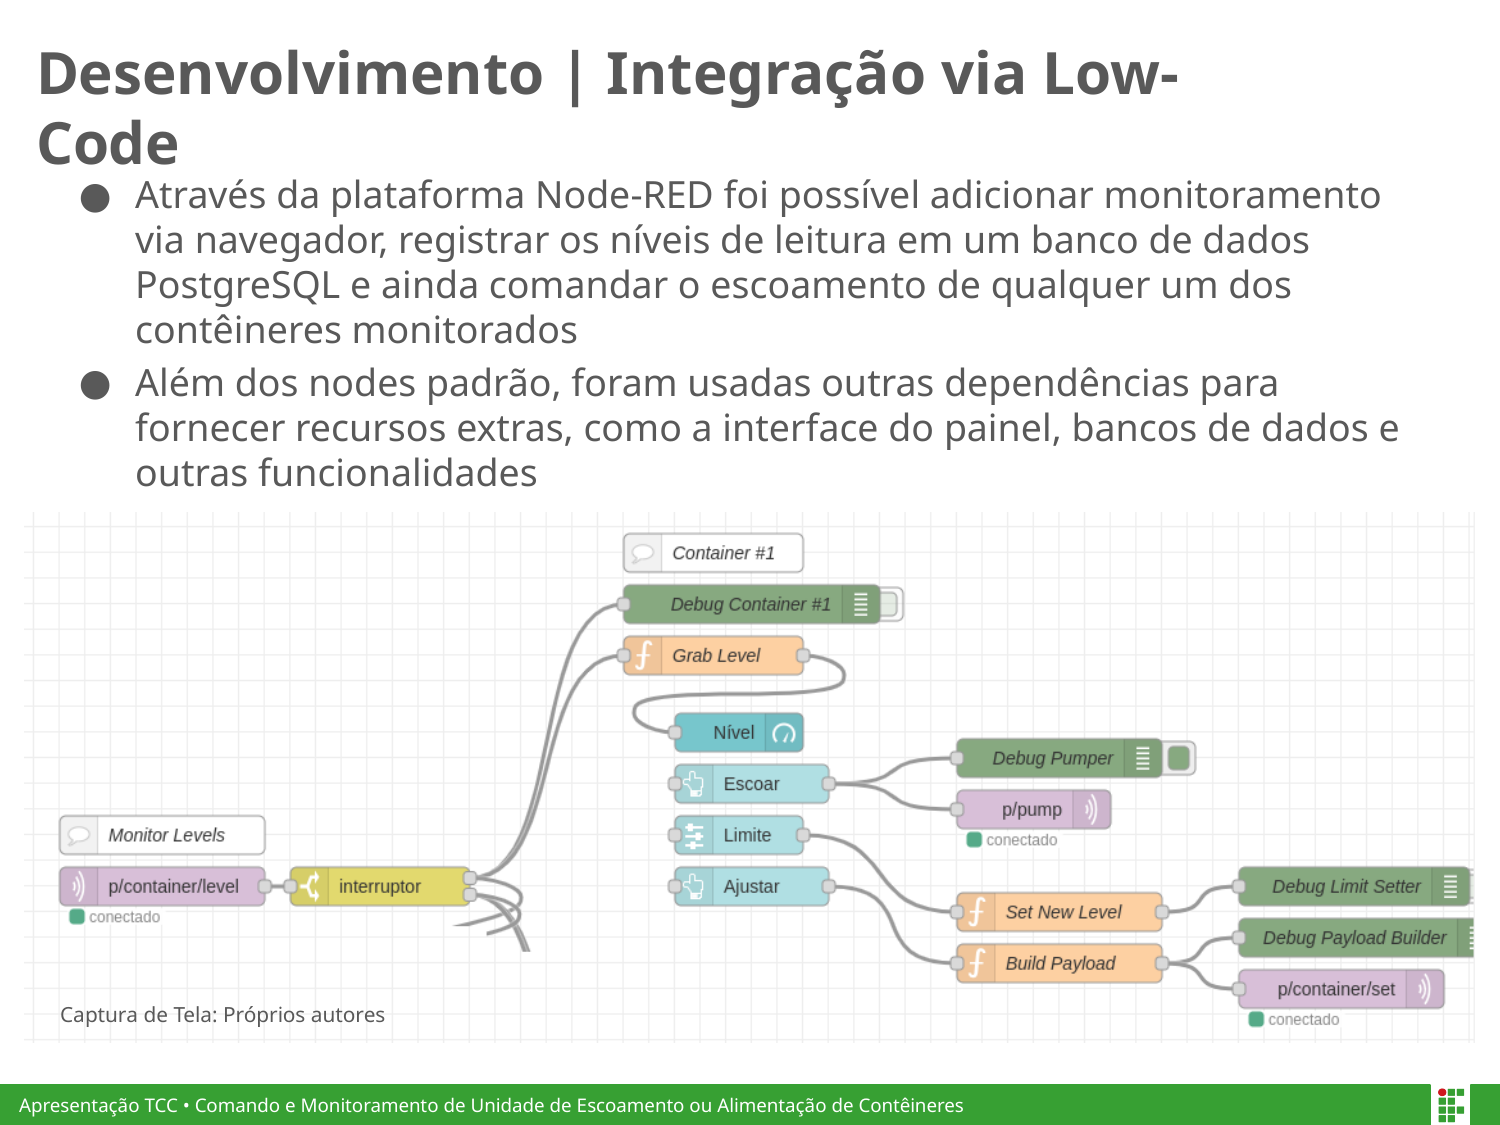

Desenvolvimento | Integração via Low-Code
Através da plataforma Node-RED foi possível adicionar monitoramento via navegador, registrar os níveis de leitura em um banco de dados PostgreSQL e ainda comandar o escoamento de qualquer um dos contêineres monitorados
Além dos nodes padrão, foram usadas outras dependências para fornecer recursos extras, como a interface do painel, bancos de dados e outras funcionalidades
Captura de Tela: Próprios autores
Apresentação TCC • Comando e Monitoramento de Unidade de Escoamento ou Alimentação de Contêineres